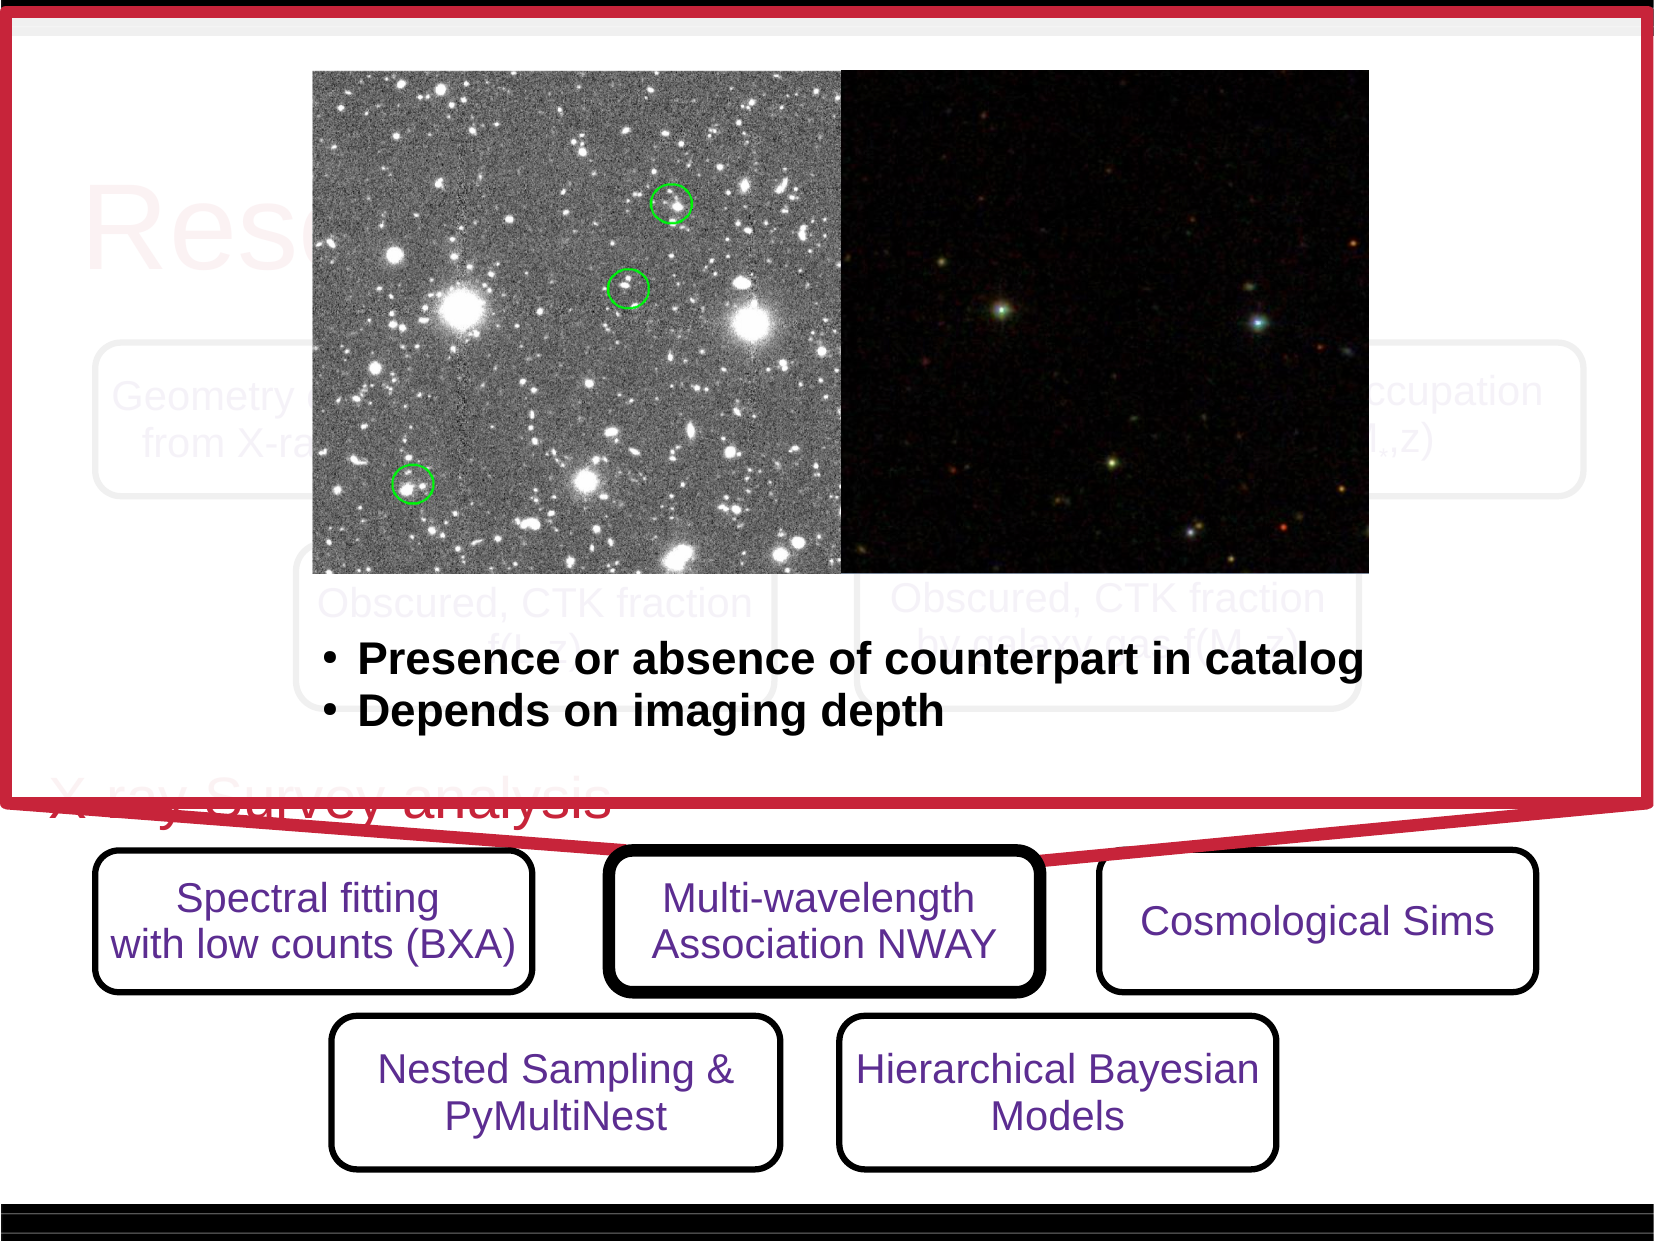

# Research interests
Geometry of obscurer
from X-ray spectra
Luminosity function
Heavily obscured AGN
SMBH occupation
f(M*,z)
Obscured, CTK fraction
f(L,z)
Obscured, CTK fraction
by galaxy gas f(M*,z)
Presence or absence of counterpart in catalog
Depends on imaging depth
X-ray Survey analysis
Cosmological Sims
Spectral fitting
with low counts (BXA)
Multi-wavelength
Association NWAY
Nested Sampling &
PyMultiNest
Hierarchical Bayesian
Models